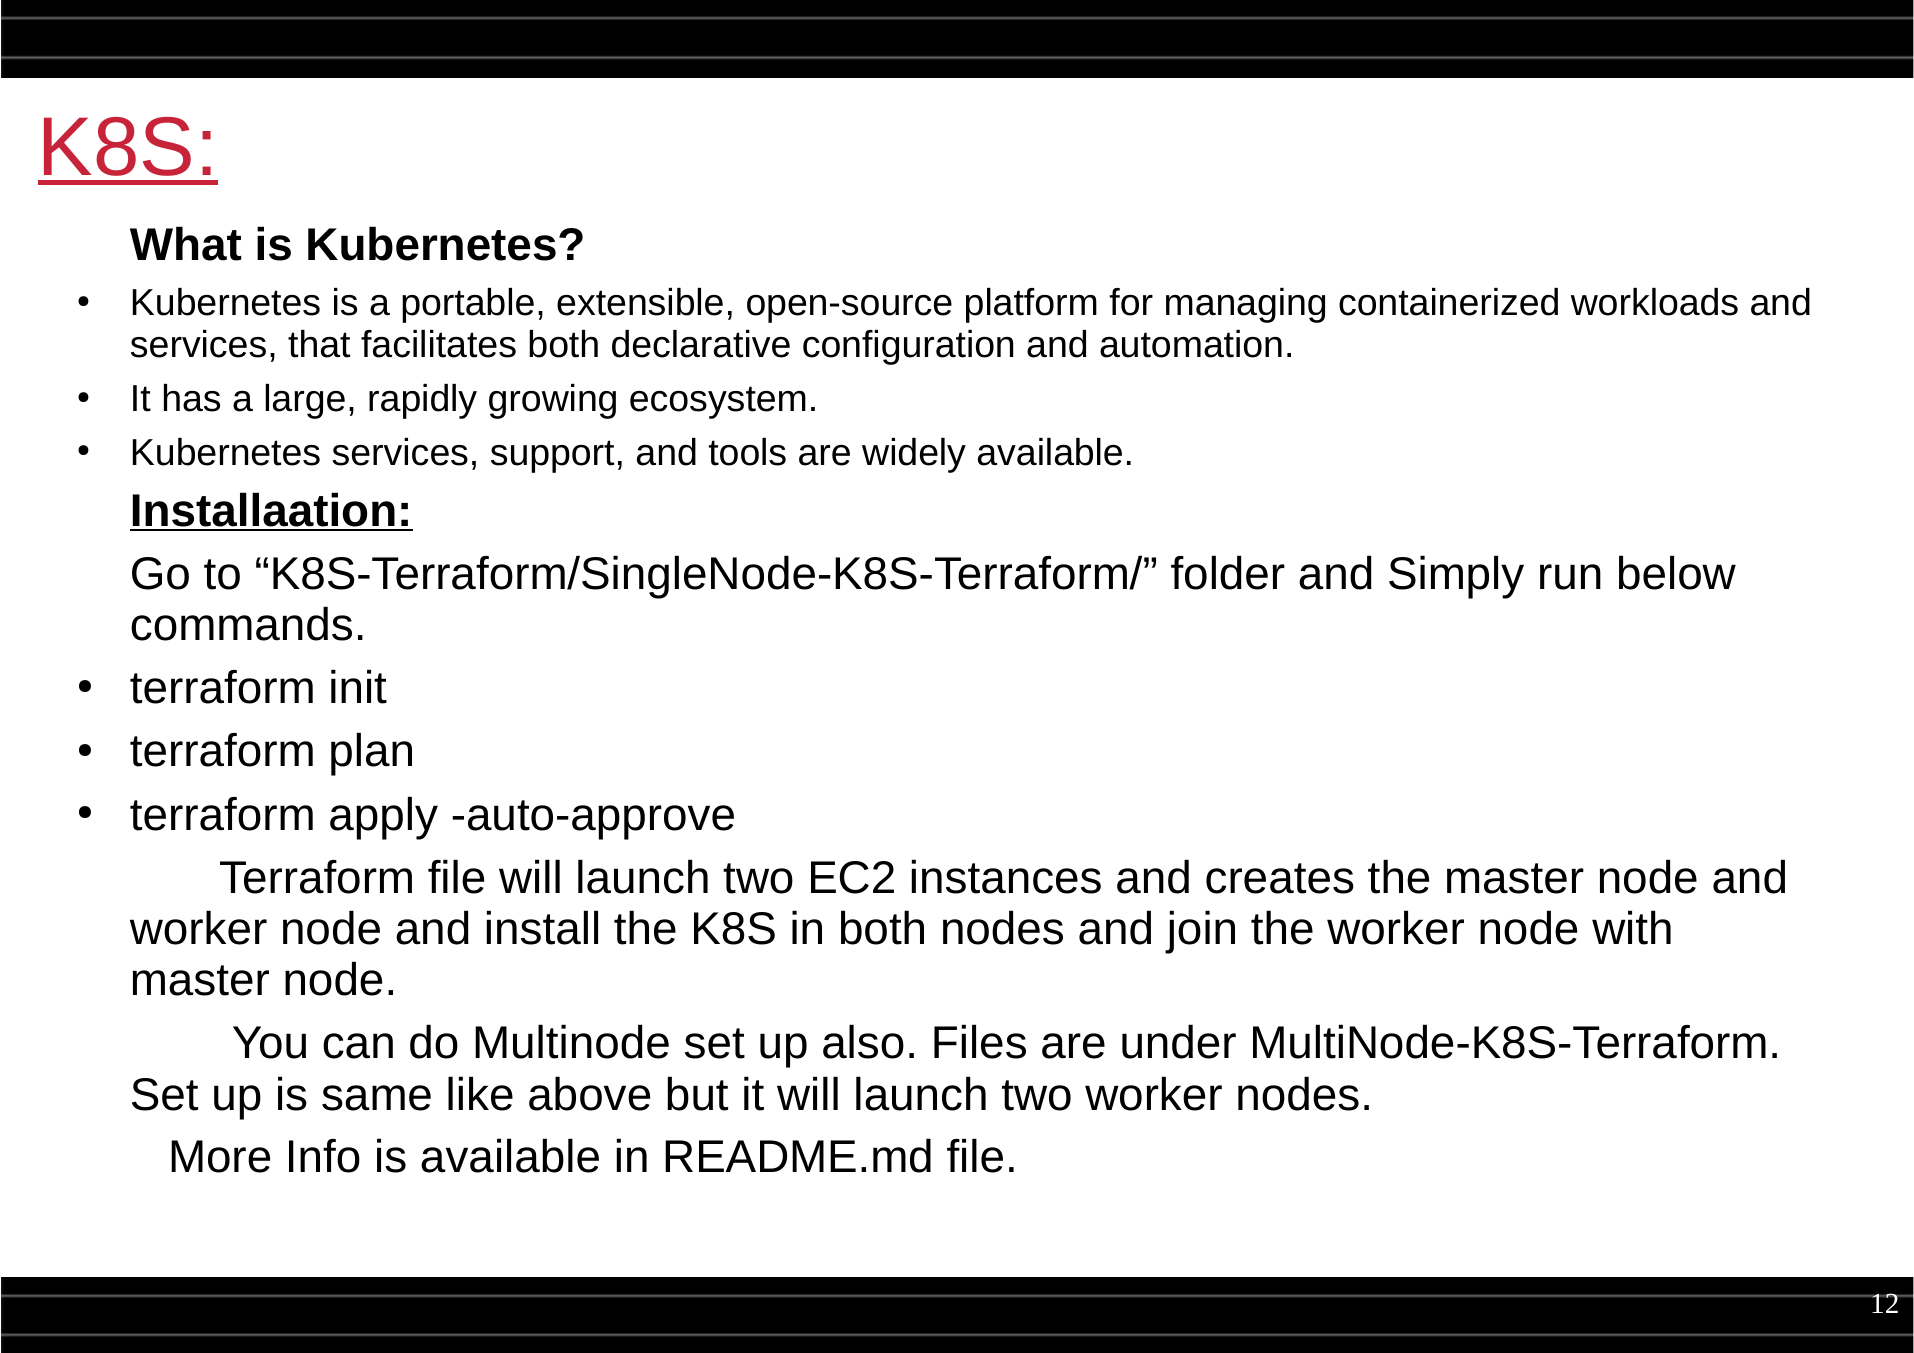

# K8S:
What is Kubernetes?
Kubernetes is a portable, extensible, open-source platform for managing containerized workloads and services, that facilitates both declarative configuration and automation.
It has a large, rapidly growing ecosystem.
Kubernetes services, support, and tools are widely available.
Installaation:
Go to “K8S-Terraform/SingleNode-K8S-Terraform/” folder and Simply run below commands.
terraform init
terraform plan
terraform apply -auto-approve
 Terraform file will launch two EC2 instances and creates the master node and worker node and install the K8S in both nodes and join the worker node with master node.
 You can do Multinode set up also. Files are under MultiNode-K8S-Terraform. Set up is same like above but it will launch two worker nodes.
 More Info is available in README.md file.